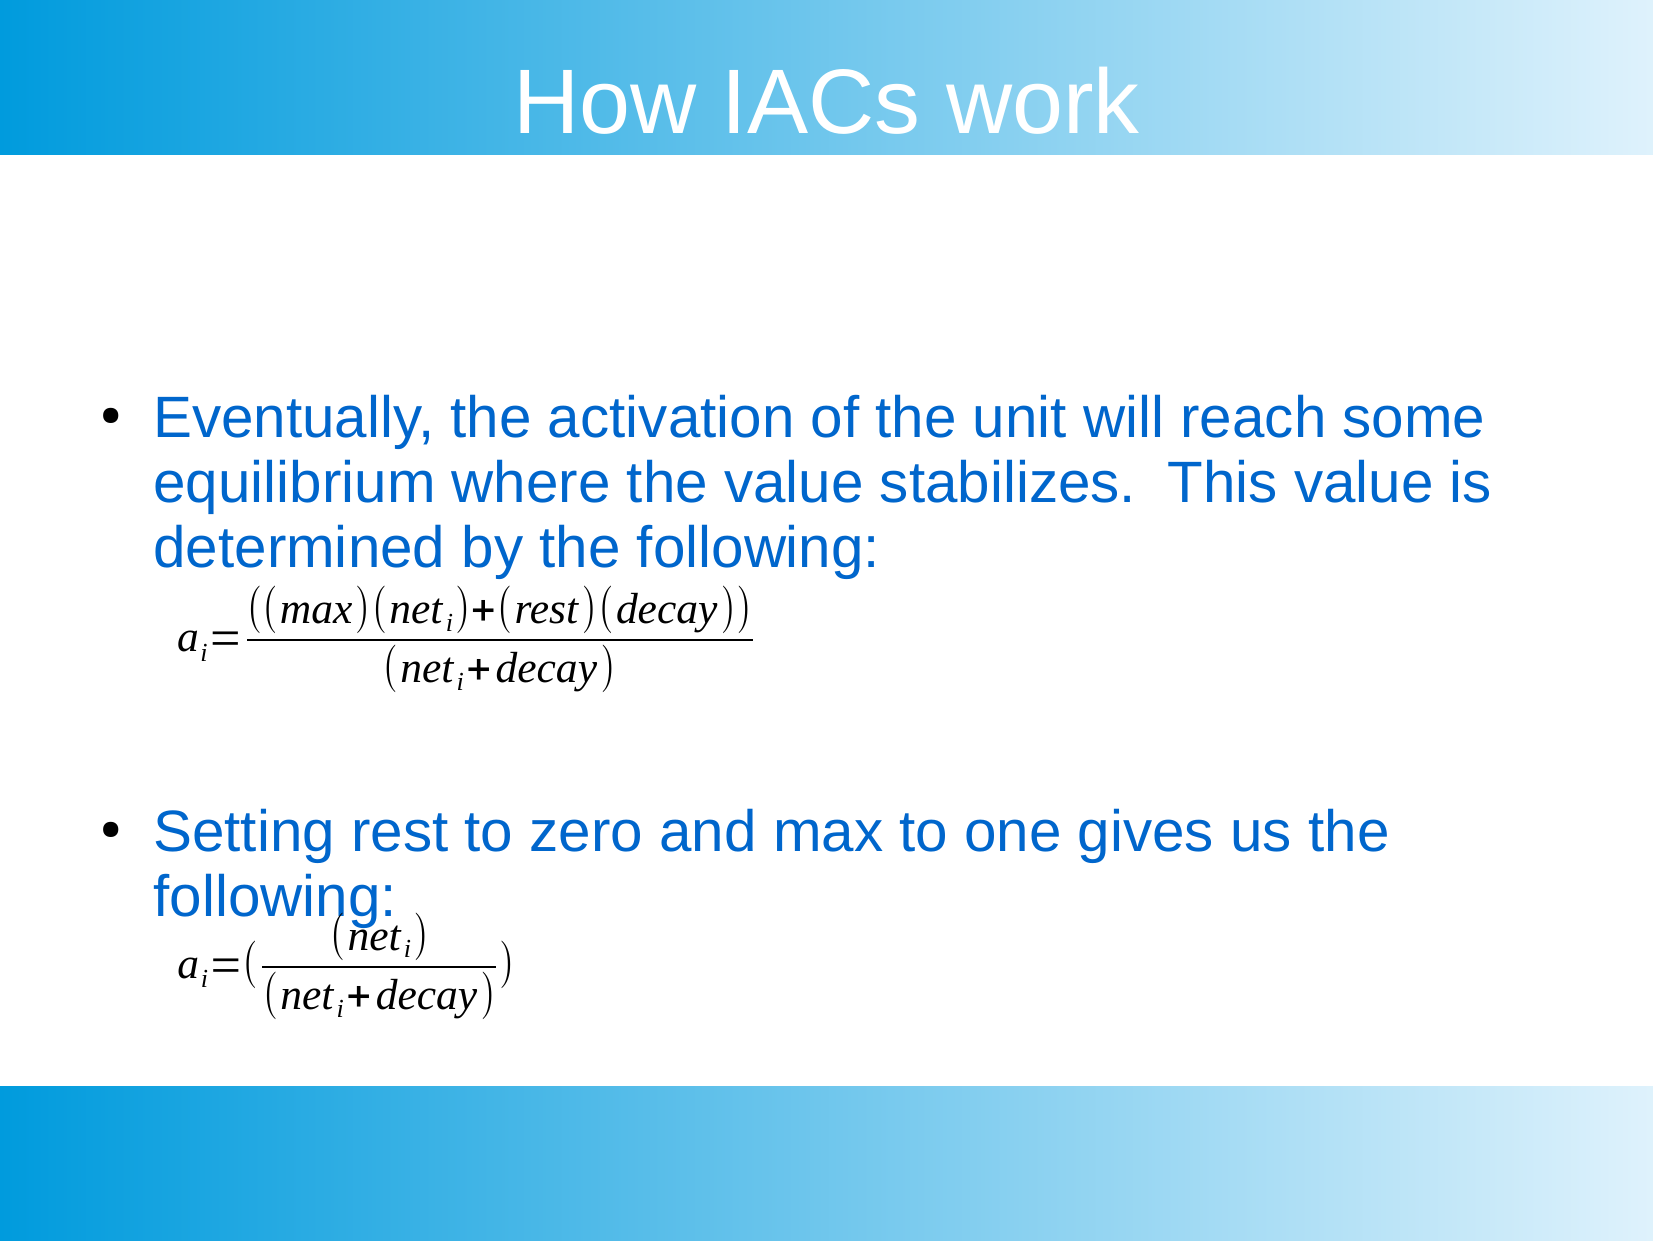

# How IACs work
Eventually, the activation of the unit will reach some equilibrium where the value stabilizes. This value is determined by the following:
Setting rest to zero and max to one gives us the following: